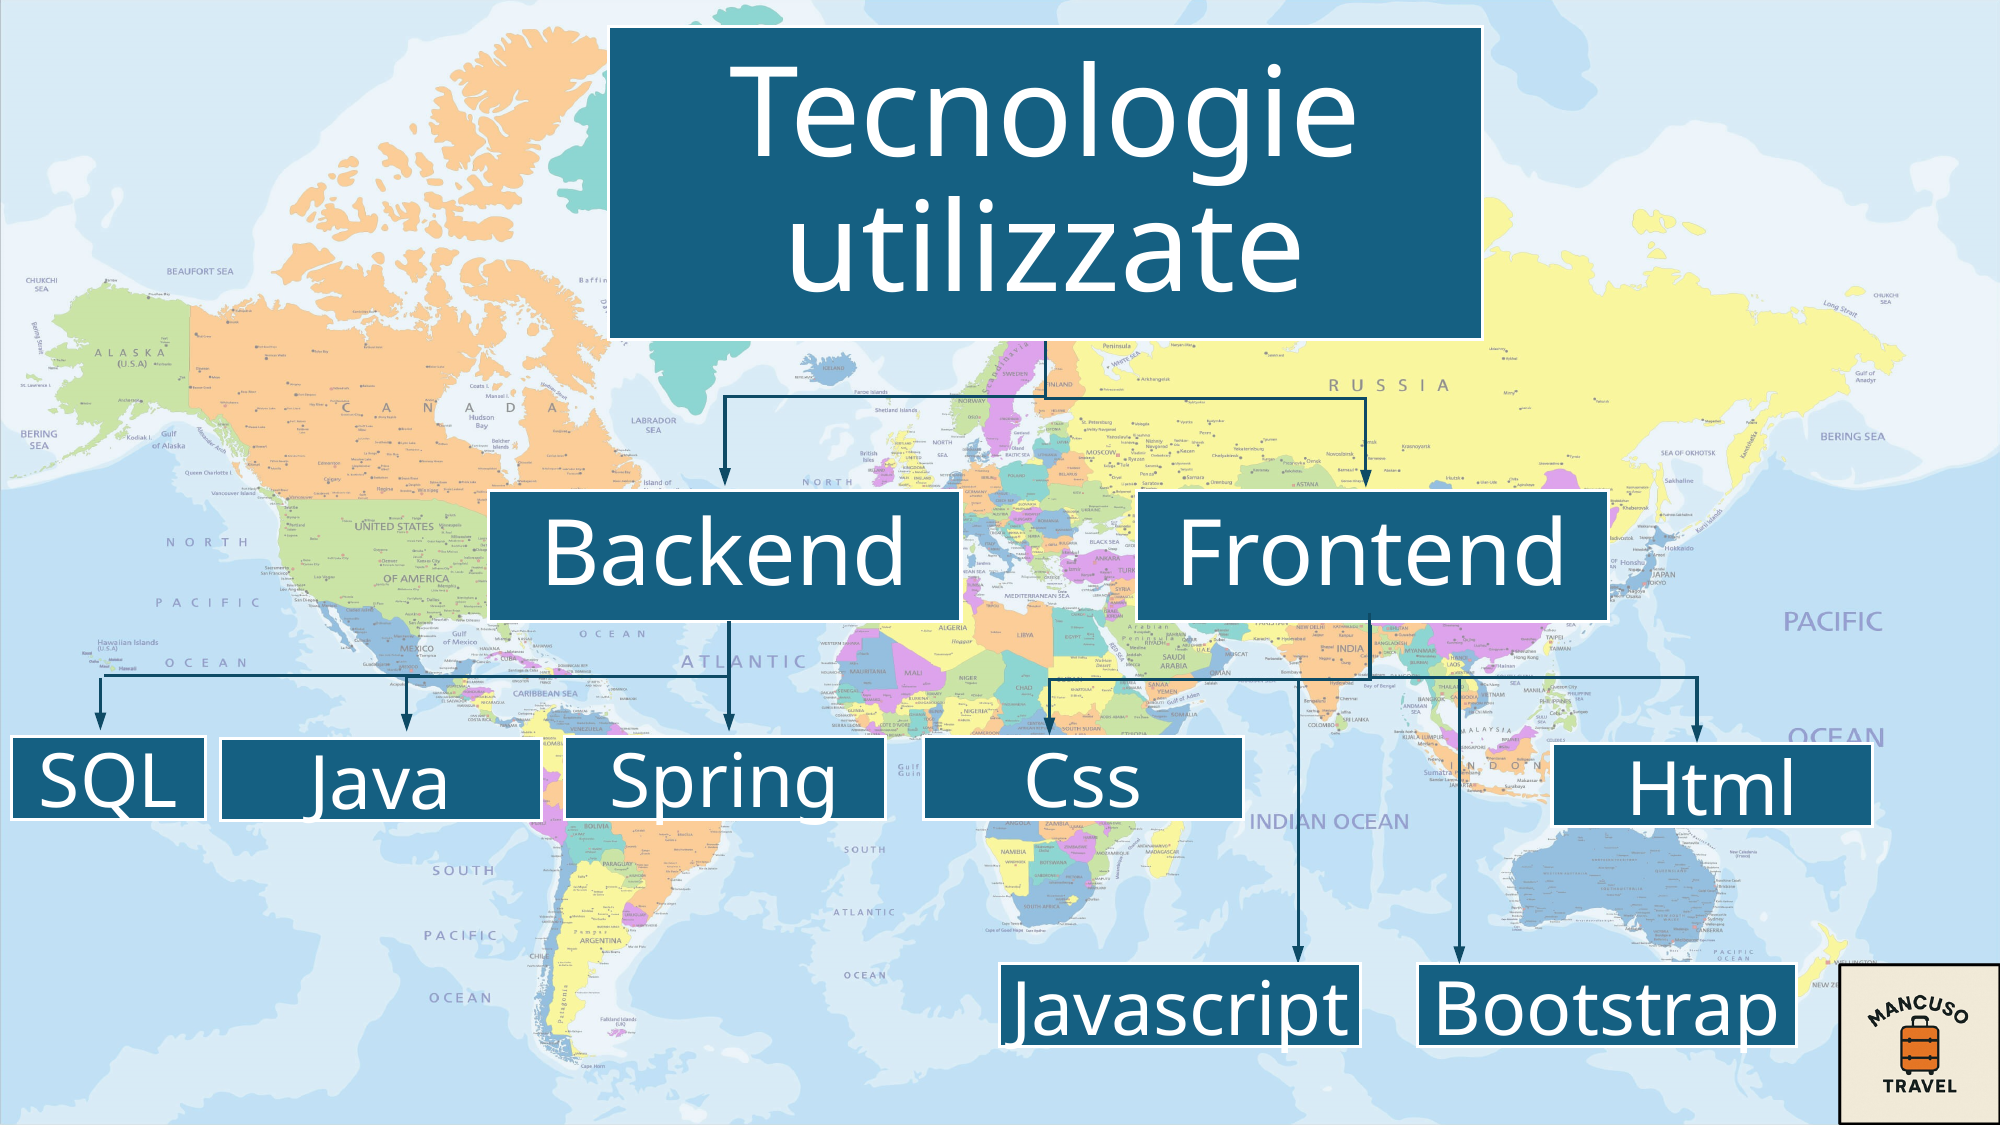

Tecnologie utilizzate
Backend
Frontend
SQL
Spring
Css
Java
Html
Javascript
Bootstrap